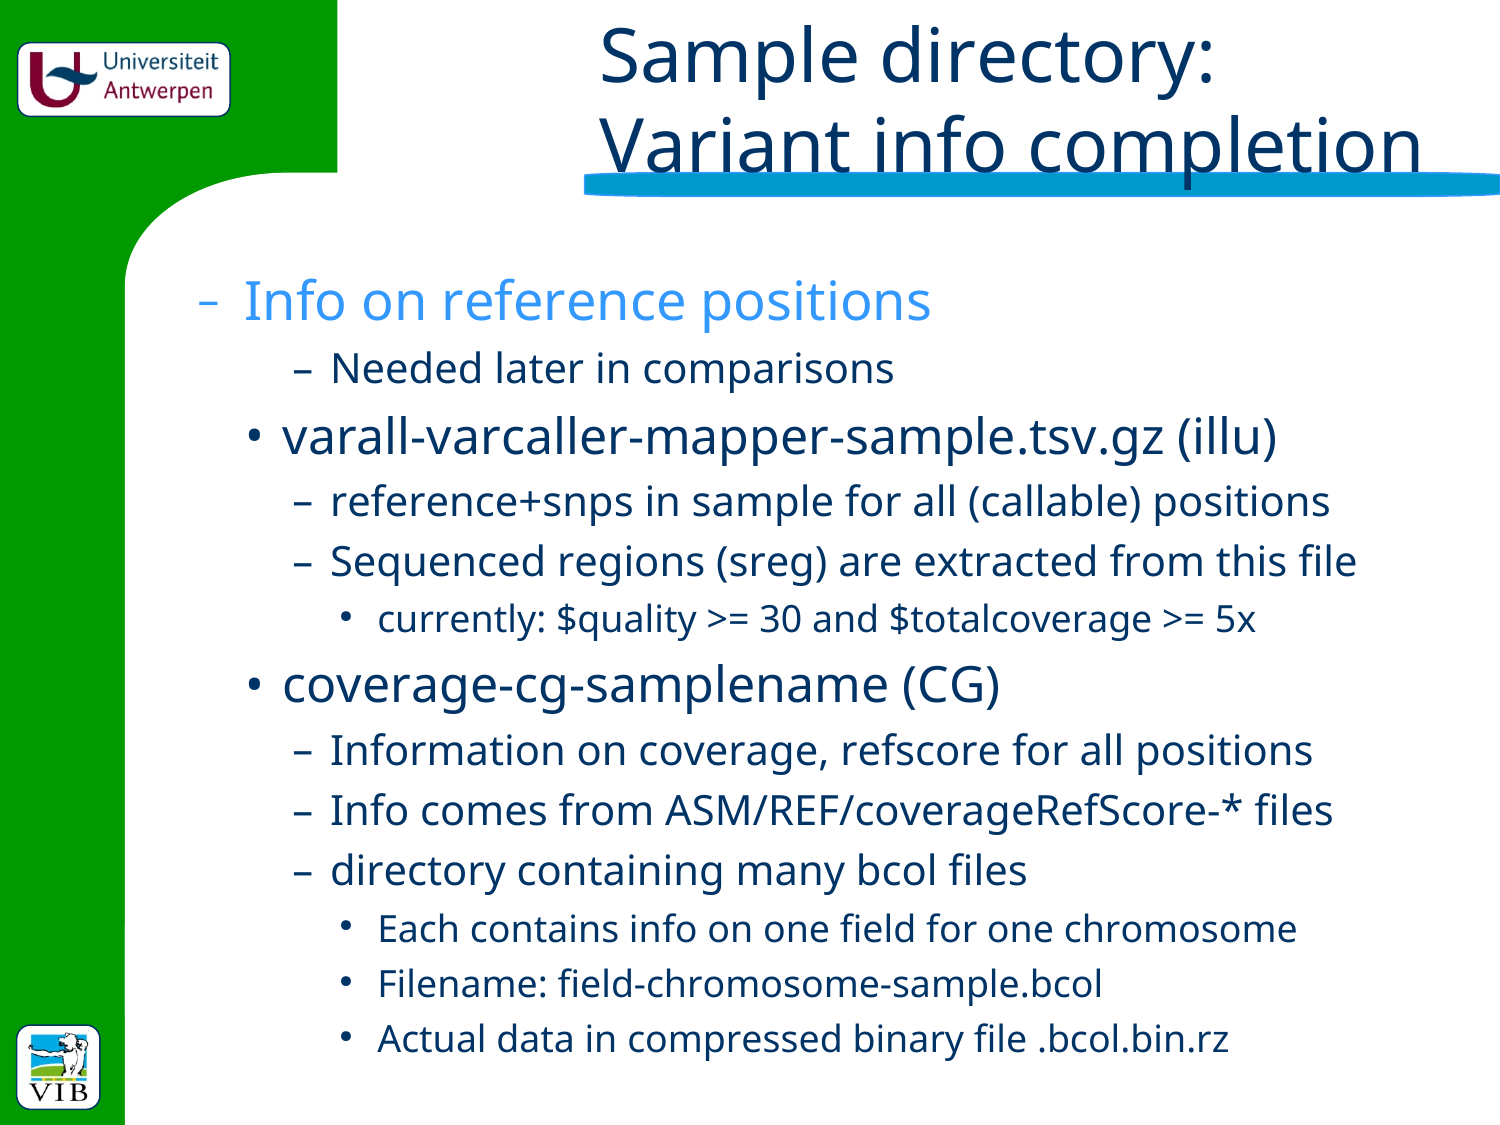

# Sample directory: Variant info completion
Info on reference positions
Needed later in comparisons
varall-varcaller-mapper-sample.tsv.gz (illu)
reference+snps in sample for all (callable) positions
Sequenced regions (sreg) are extracted from this file
currently: $quality >= 30 and $totalcoverage >= 5x
coverage-cg-samplename (CG)
Information on coverage, refscore for all positions
Info comes from ASM/REF/coverageRefScore-* files
directory containing many bcol files
Each contains info on one field for one chromosome
Filename: field-chromosome-sample.bcol
Actual data in compressed binary file .bcol.bin.rz